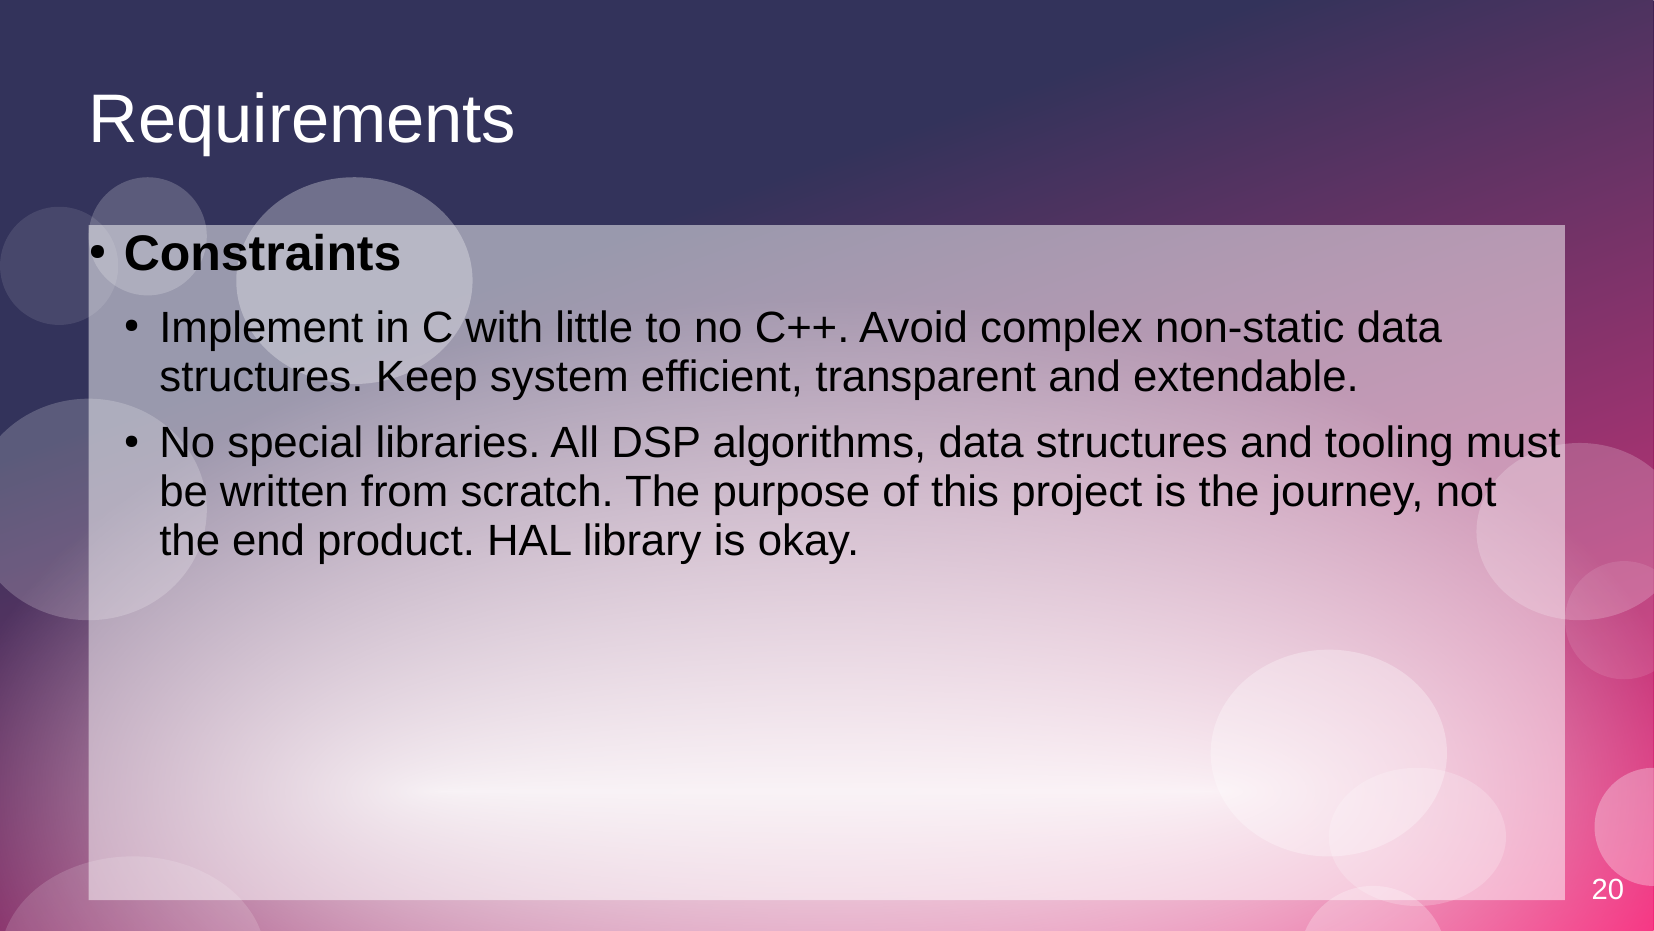

# Requirements
Constraints
Implement in C with little to no C++. Avoid complex non-static data structures. Keep system efficient, transparent and extendable.
No special libraries. All DSP algorithms, data structures and tooling must be written from scratch. The purpose of this project is the journey, not the end product. HAL library is okay.